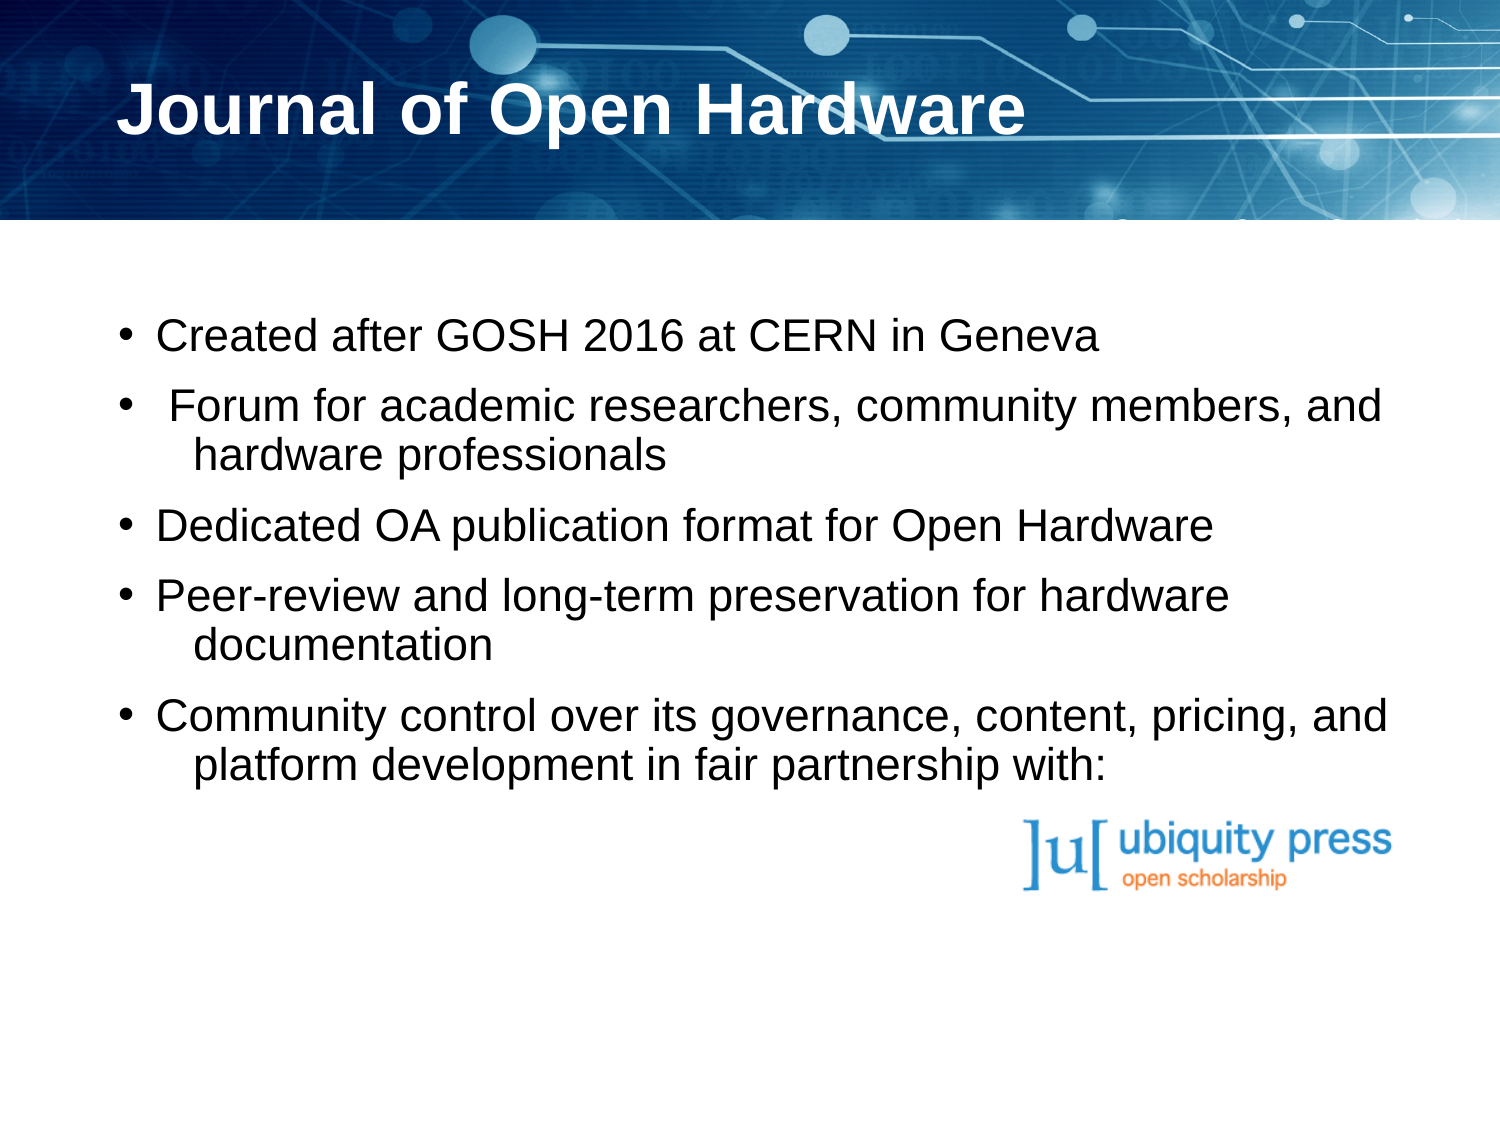

# Journal of Open Hardware
Created after GOSH 2016 at CERN in Geneva
 Forum for academic researchers, community members, and hardware professionals
Dedicated OA publication format for Open Hardware
Peer-review and long-term preservation for hardware documentation
Community control over its governance, content, pricing, and platform development in fair partnership with: